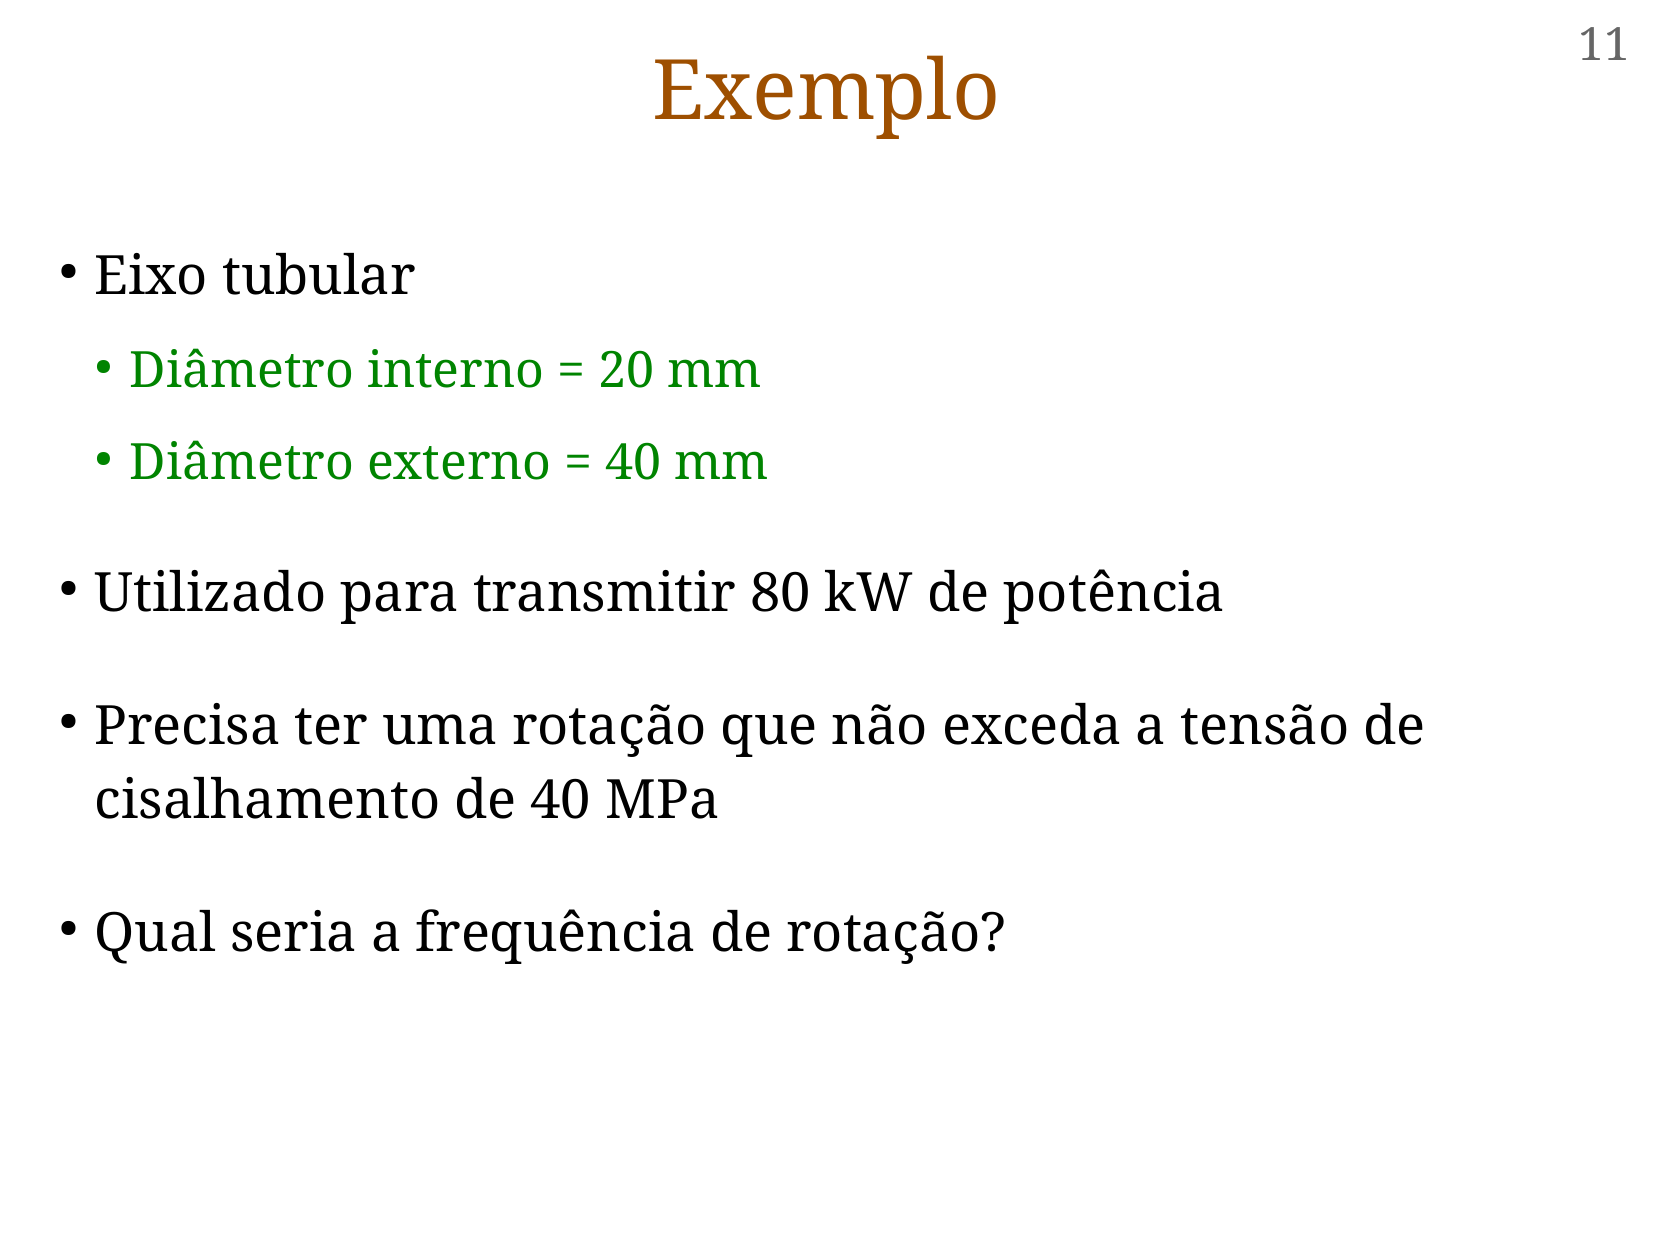

11
# Exemplo
Eixo tubular
Diâmetro interno = 20 mm
Diâmetro externo = 40 mm
Utilizado para transmitir 80 kW de potência
Precisa ter uma rotação que não exceda a tensão de cisalhamento de 40 MPa
Qual seria a frequência de rotação?